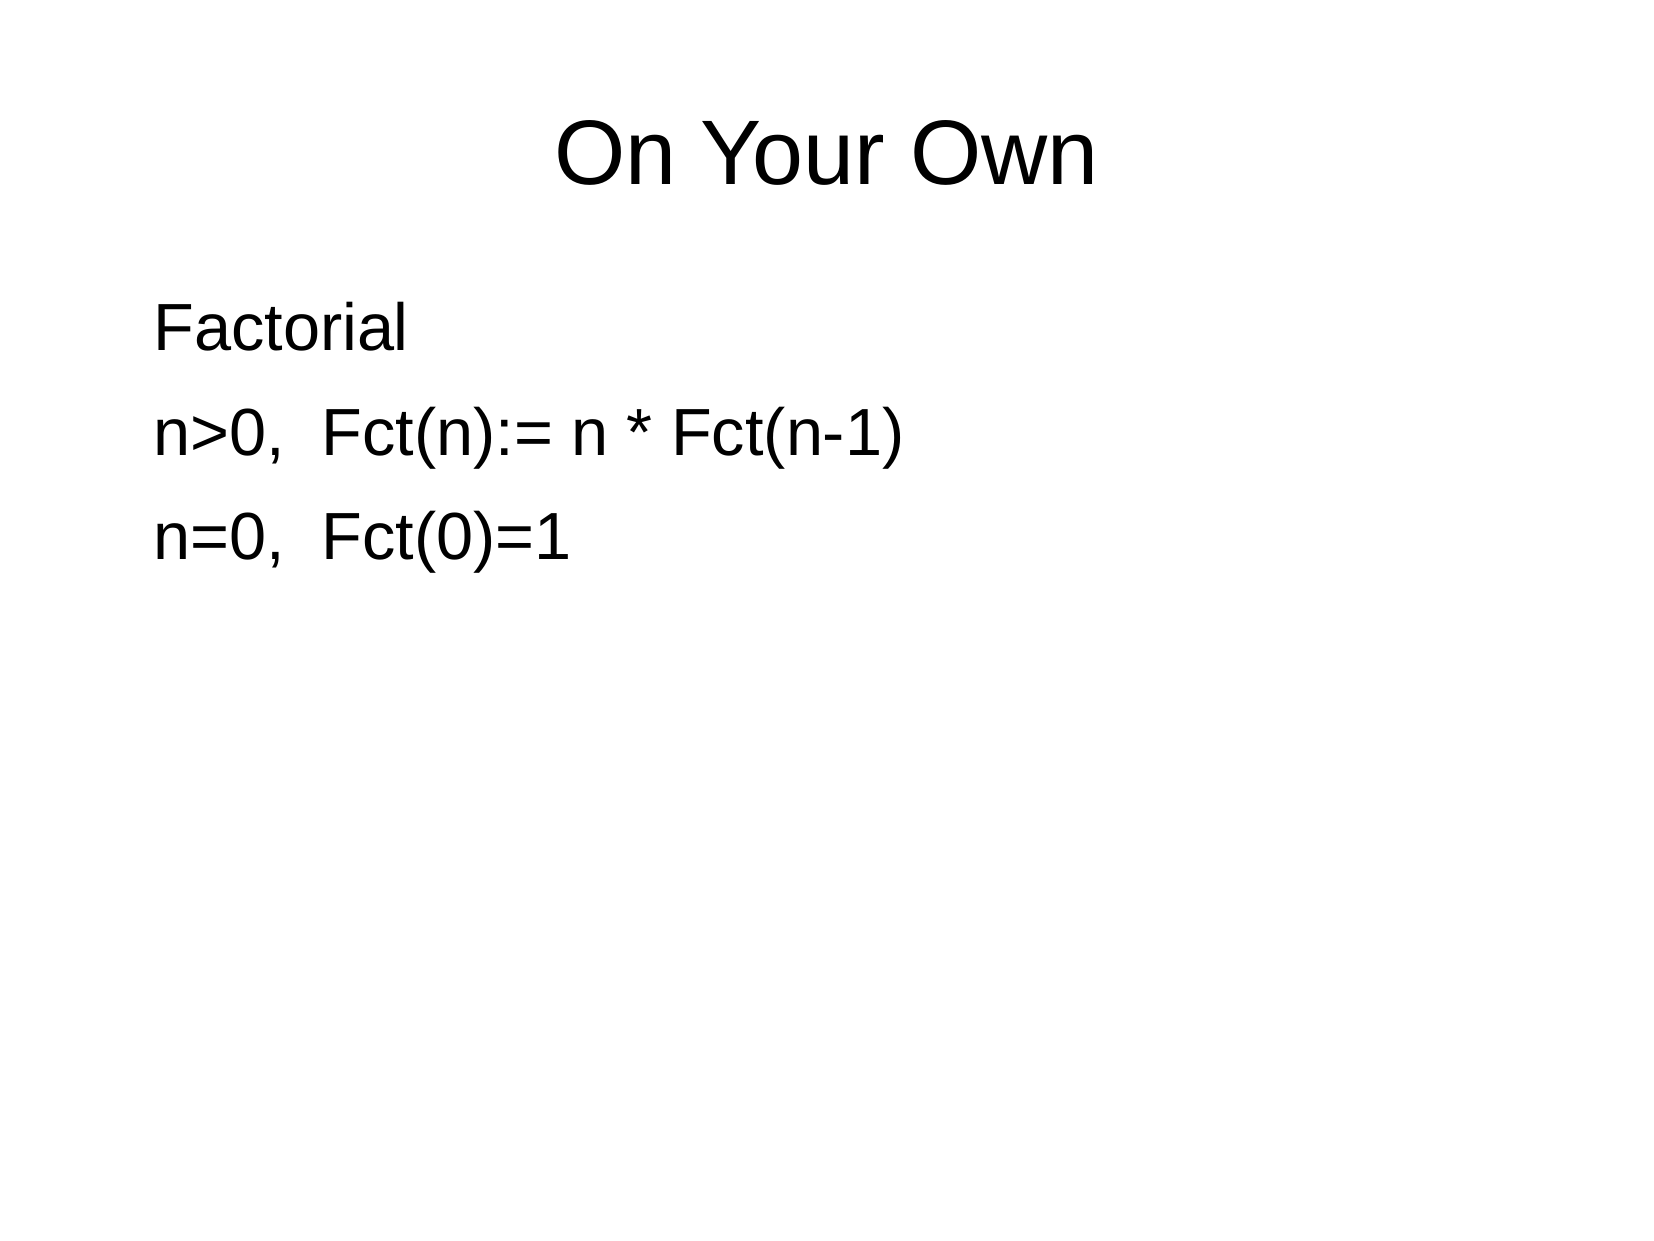

# On Your Own
Factorial
n>0, Fct(n):= n * Fct(n-1)
n=0, Fct(0)=1